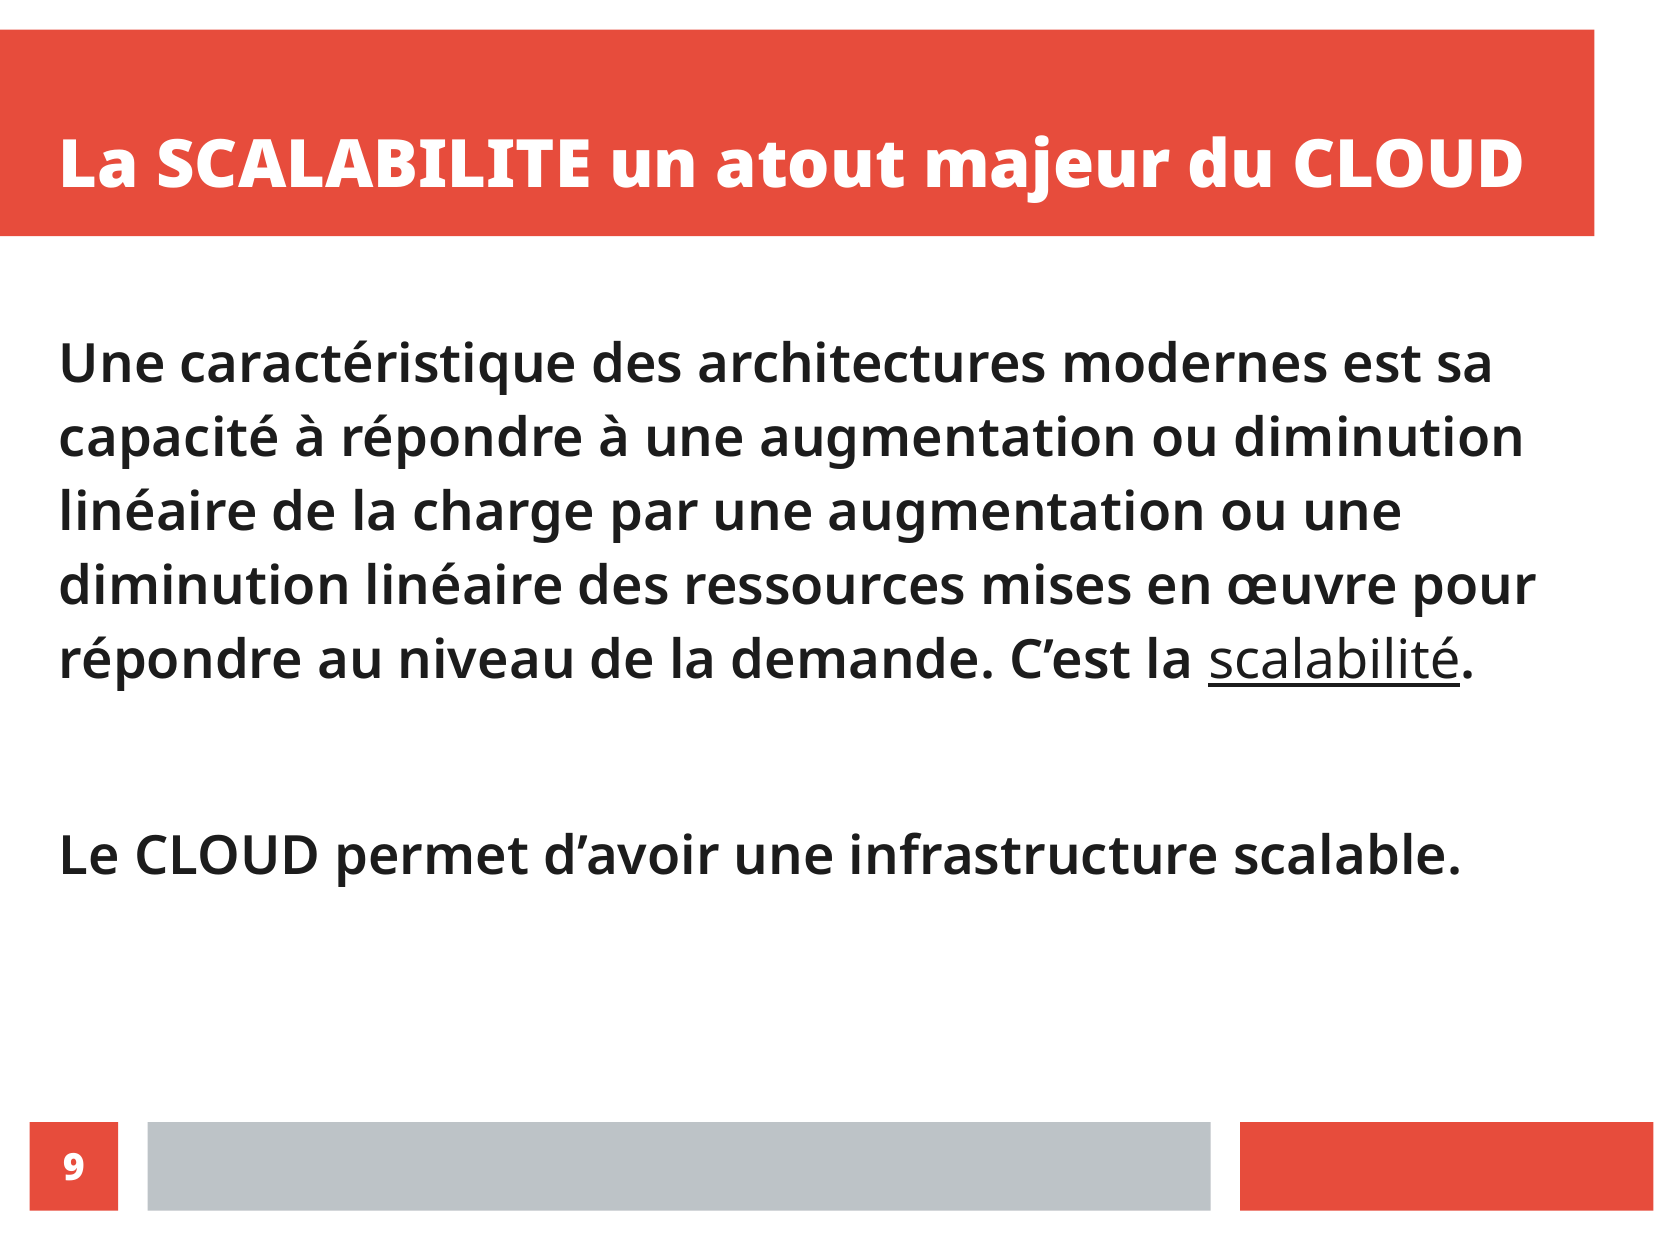

# La SCALABILITE un atout majeur du CLOUD
Une caractéristique des architectures modernes est sa capacité à répondre à une augmentation ou diminution linéaire de la charge par une augmentation ou une diminution linéaire des ressources mises en œuvre pour répondre au niveau de la demande. C’est la scalabilité.
Le CLOUD permet d’avoir une infrastructure scalable.
9